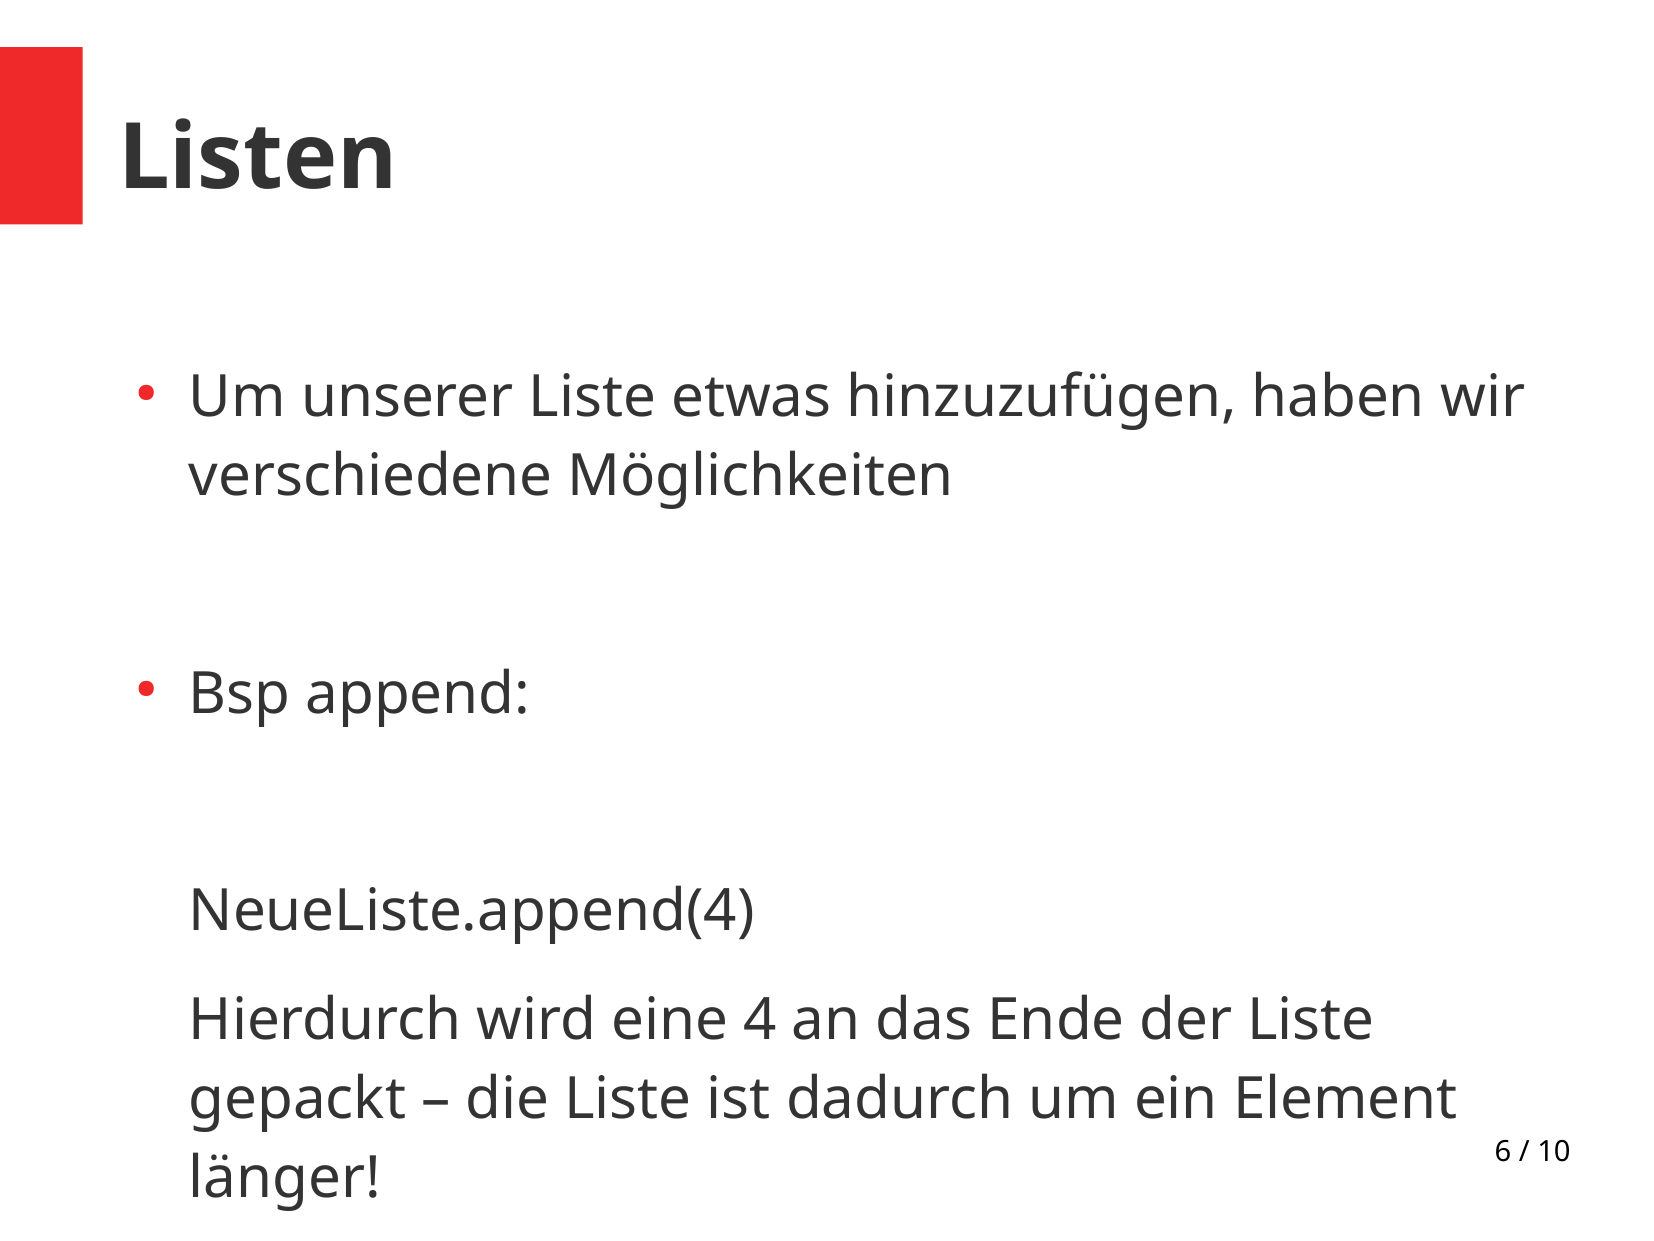

# Listen
Um unserer Liste etwas hinzuzufügen, haben wir verschiedene Möglichkeiten
Bsp append:
NeueListe.append(4)
Hierdurch wird eine 4 an das Ende der Liste gepackt – die Liste ist dadurch um ein Element länger!
6